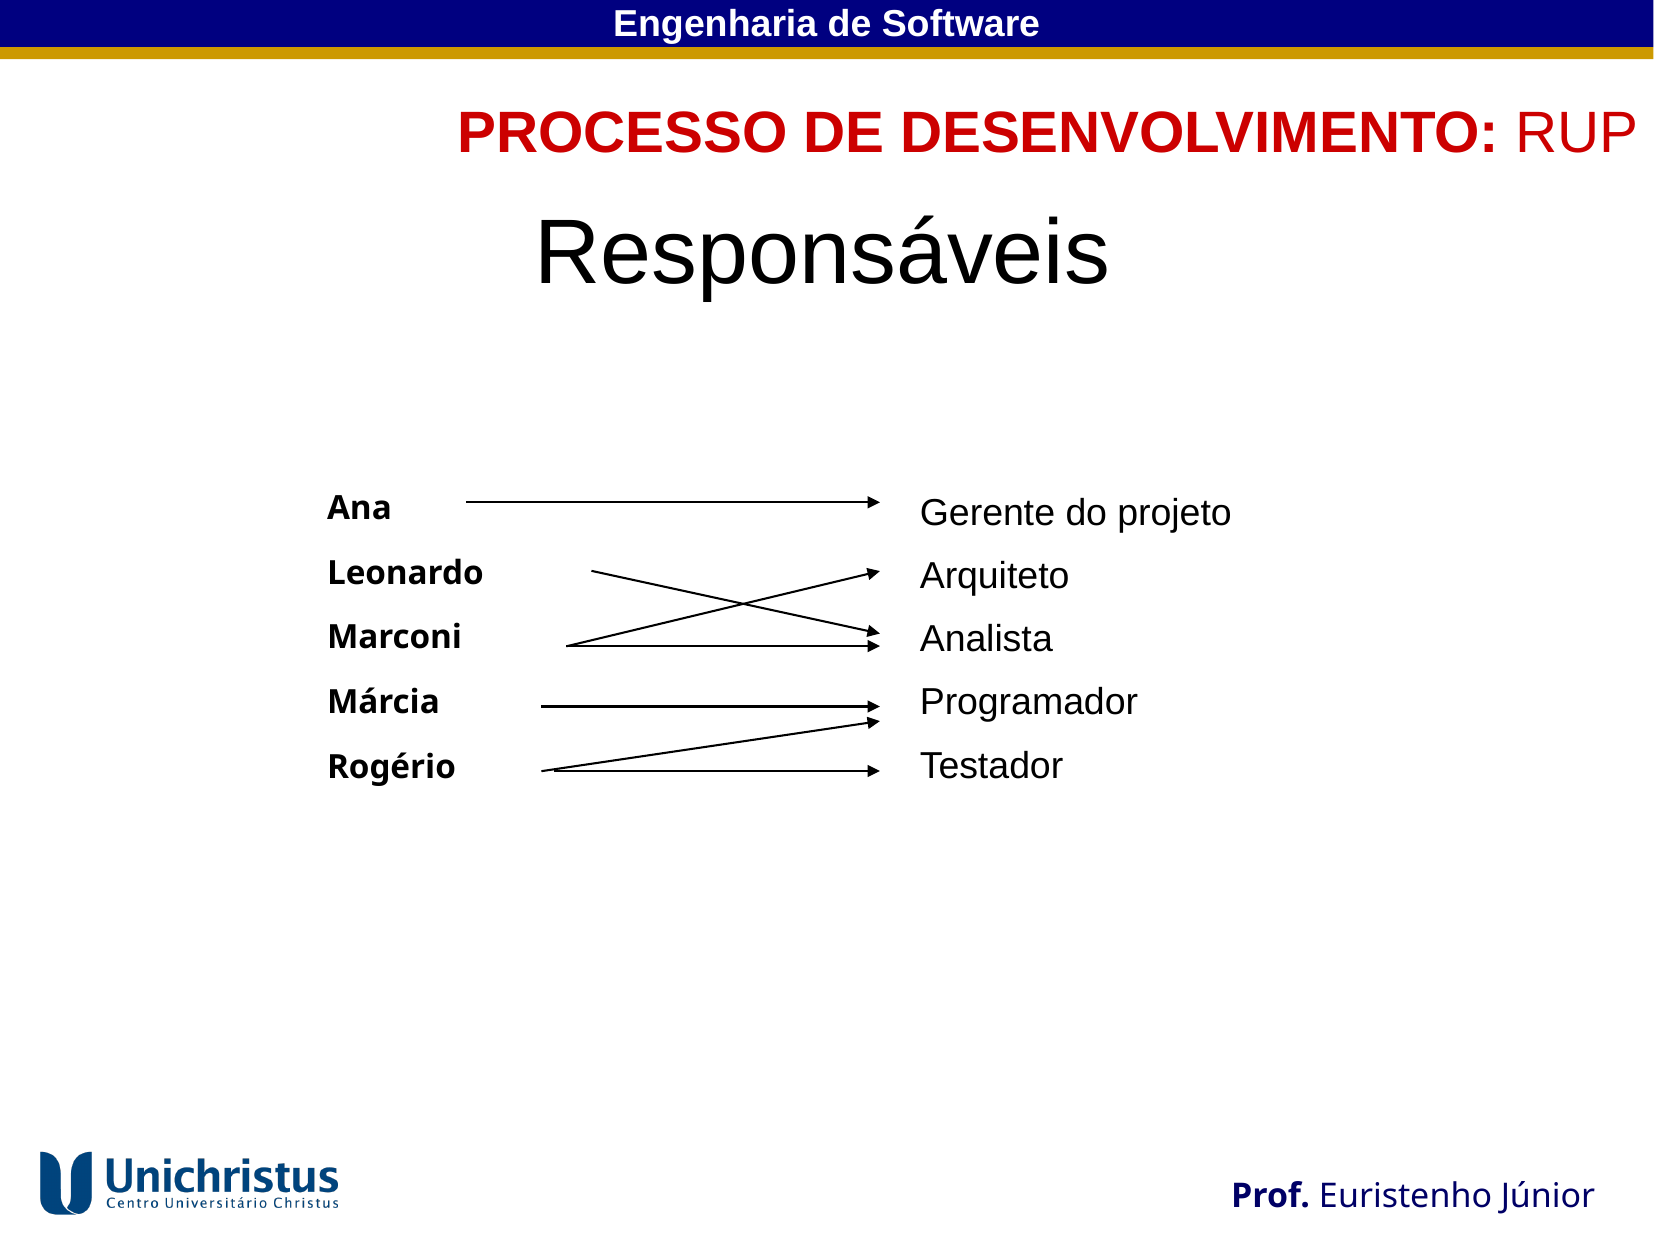

Engenharia de Software
PROCESSO DE DESENVOLVIMENTO: RUP
# Responsáveis
Gerente do projeto
Arquiteto
Analista
Programador
Testador
Ana
Leonardo
Marconi
Márcia
Rogério
Prof. Euristenho Júnior